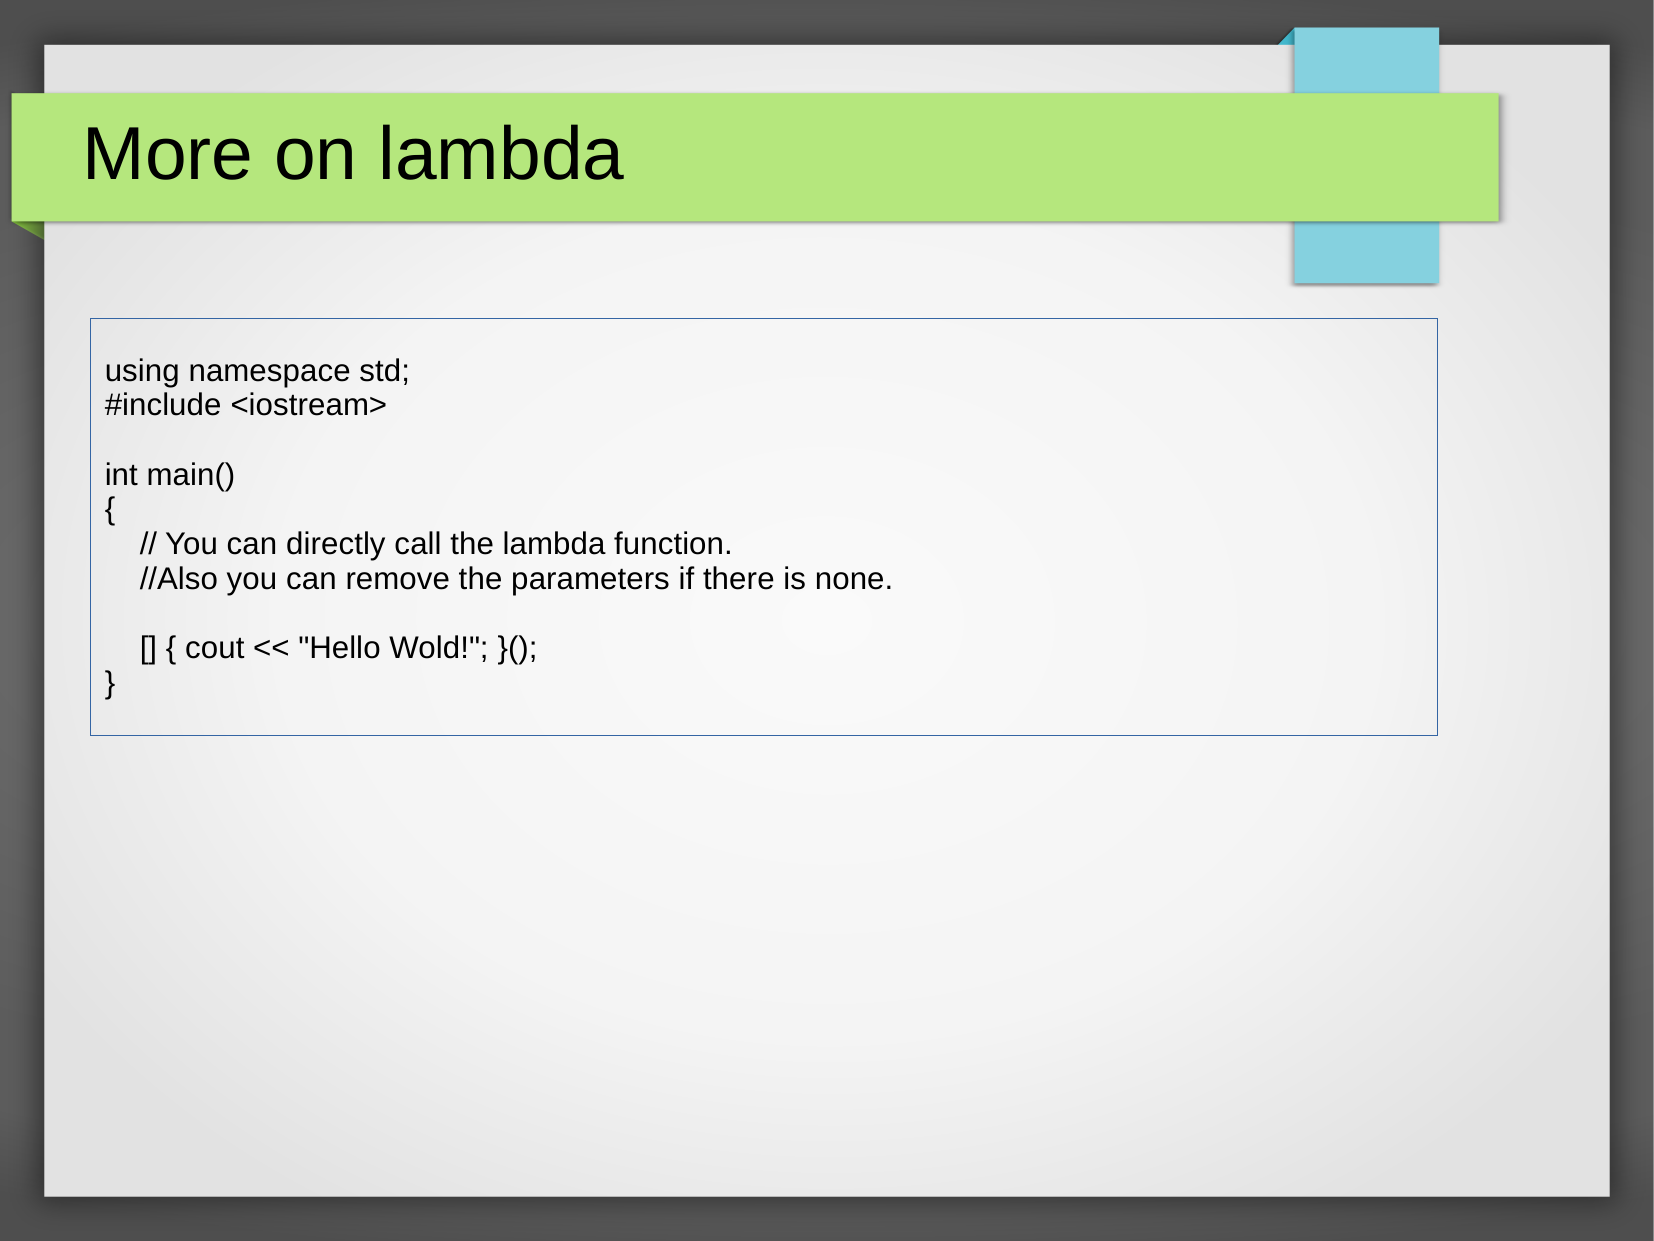

# More on lambda
using namespace std;
#include <iostream>
int main()
{
 // You can directly call the lambda function.
 //Also you can remove the parameters if there is none.
 [] { cout << "Hello Wold!"; }();
}